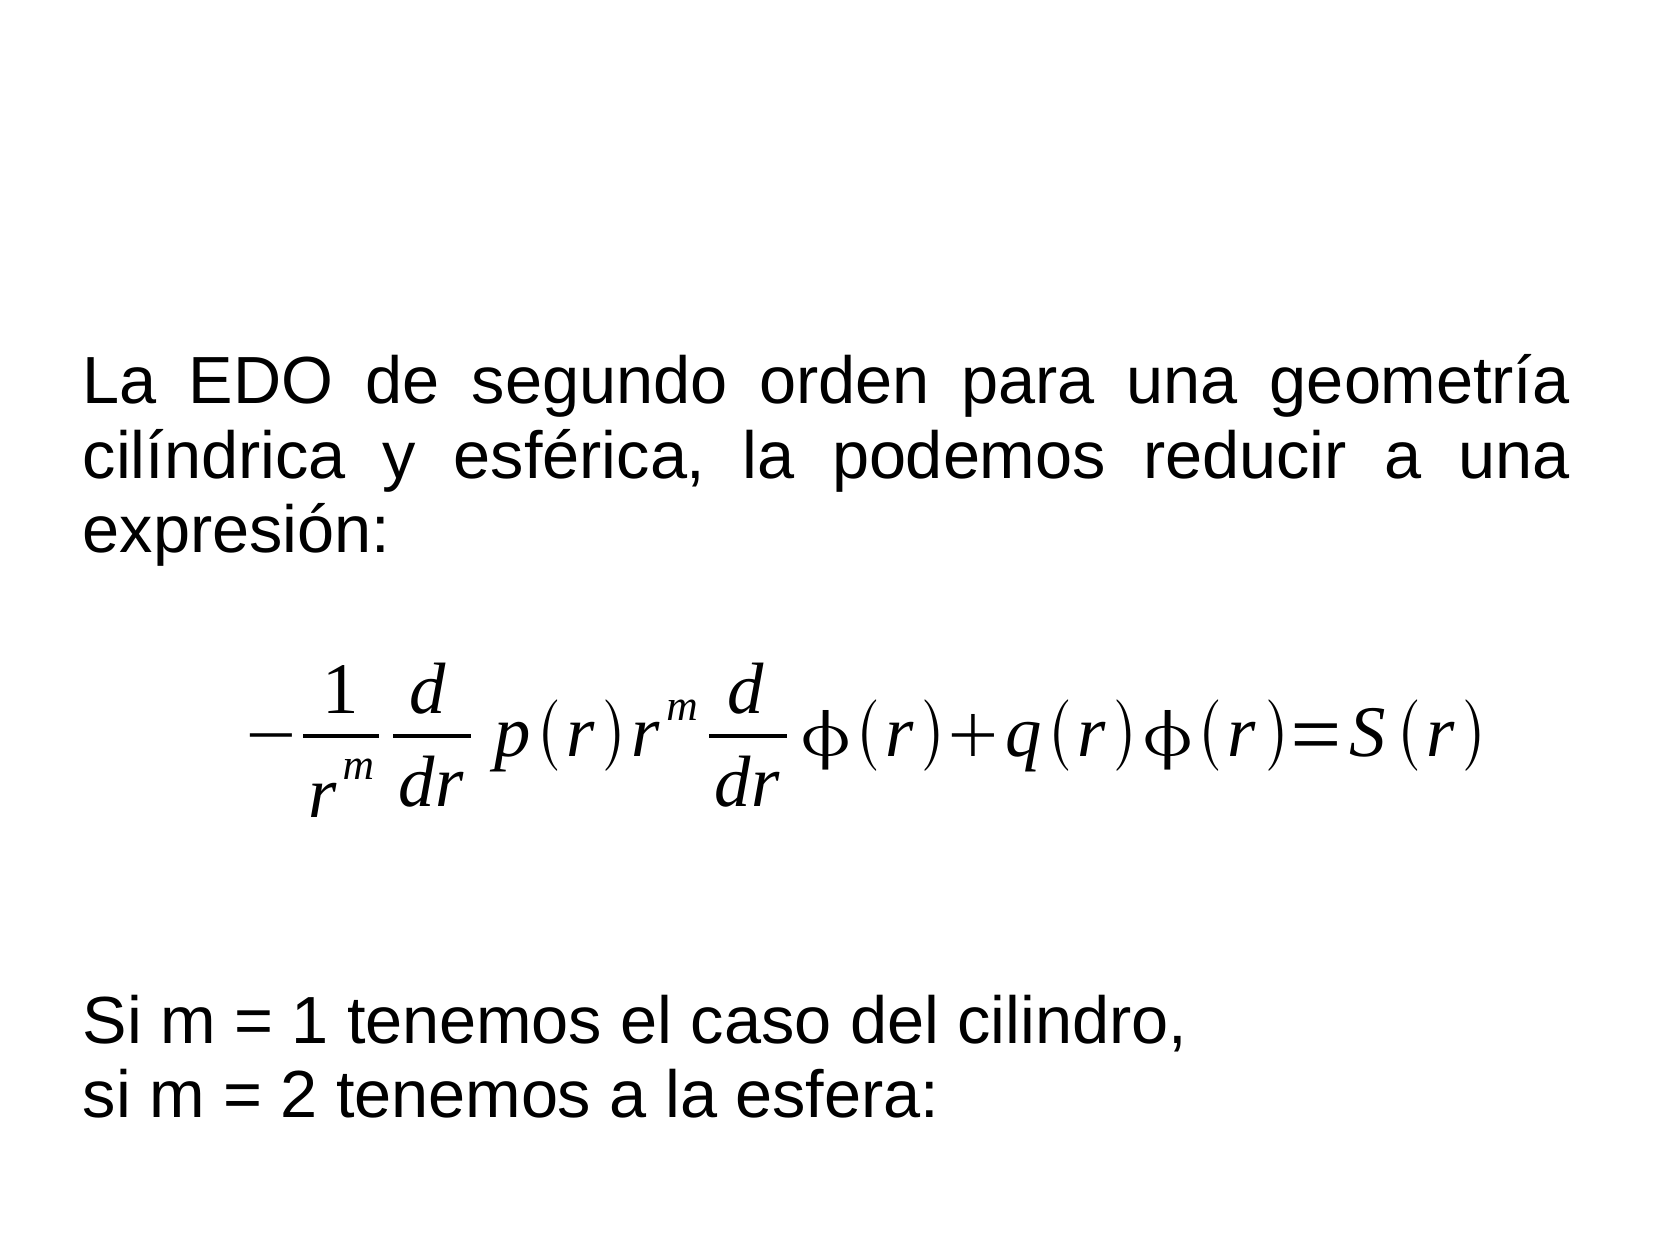

#
La EDO de segundo orden para una geometría cilíndrica y esférica, la podemos reducir a una expresión:
Si m = 1 tenemos el caso del cilindro,
si m = 2 tenemos a la esfera: